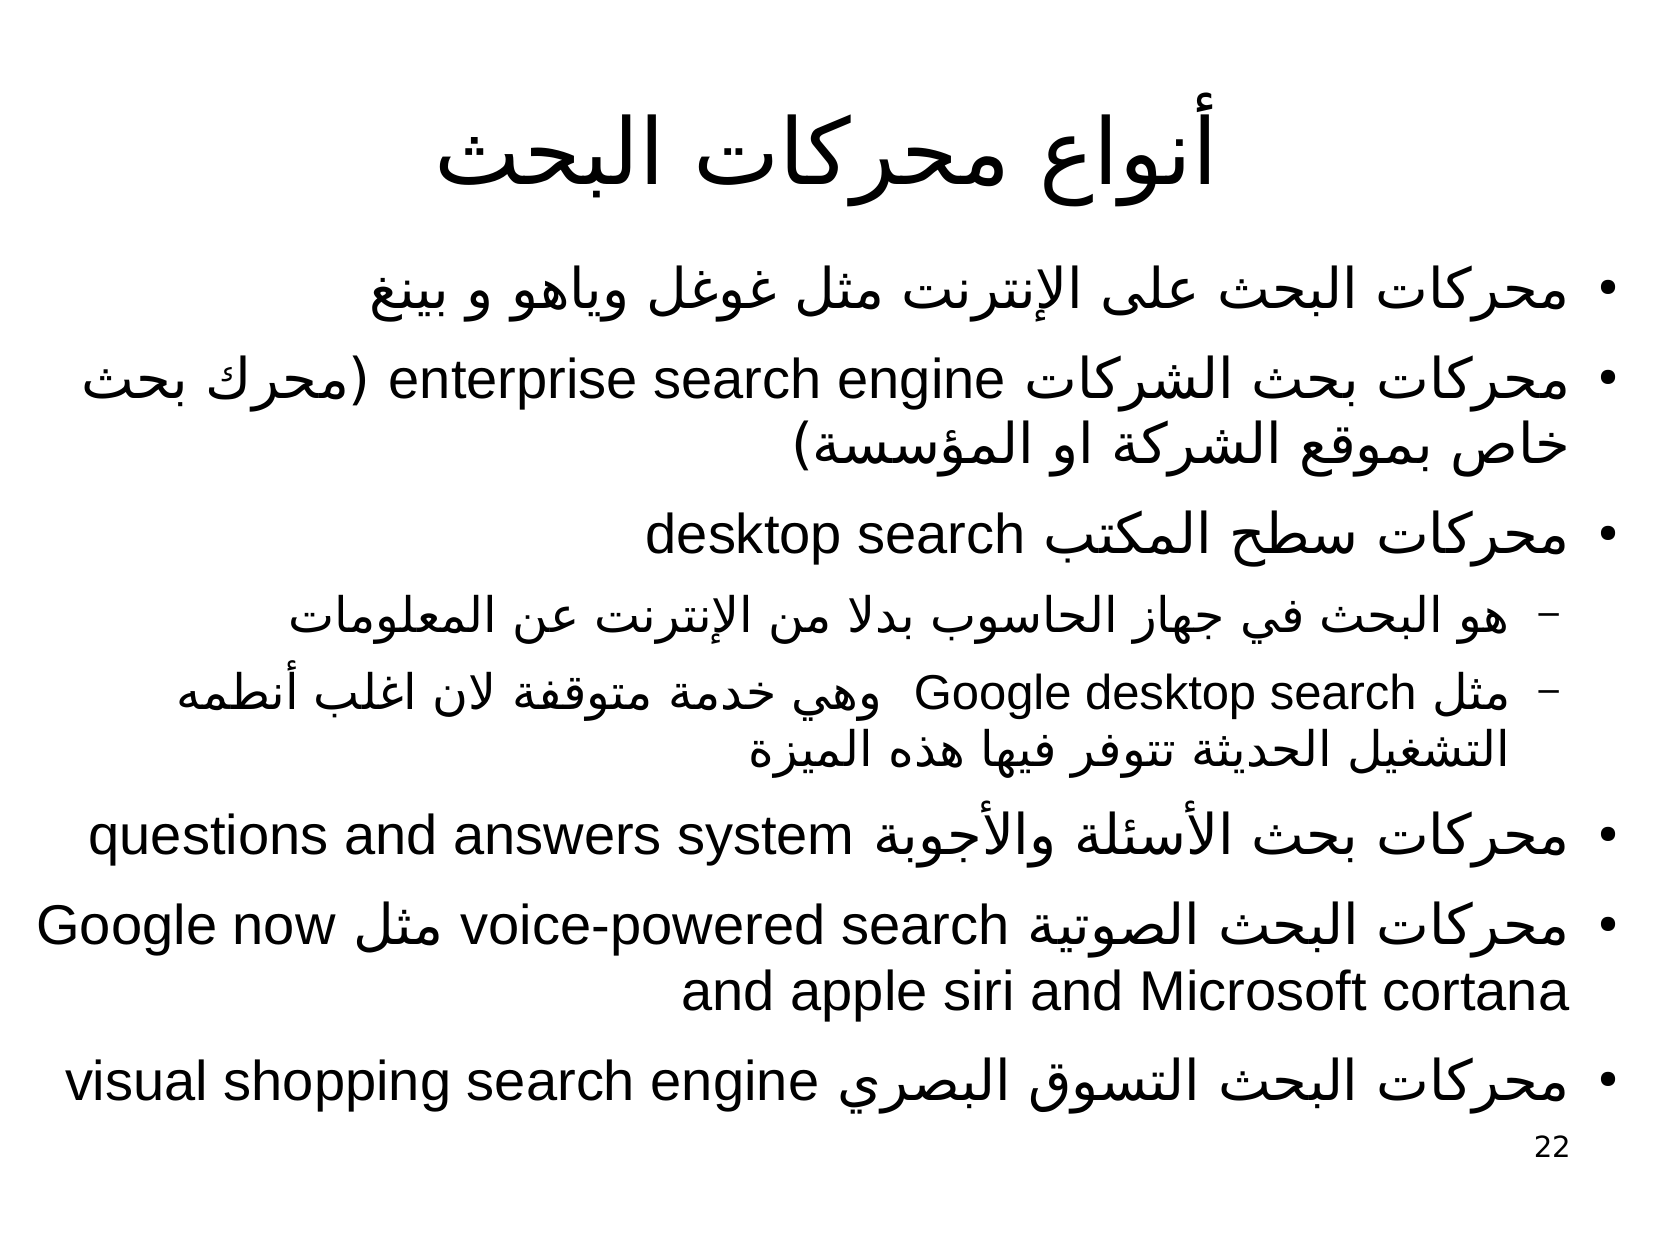

# أنواع محركات البحث
محركات البحث على الإنترنت مثل غوغل وياهو و بينغ
محركات بحث الشركات enterprise search engine (محرك بحث خاص بموقع الشركة او المؤسسة)
محركات سطح المكتب desktop search
هو البحث في جهاز الحاسوب بدلا من الإنترنت عن المعلومات
مثل Google desktop search وهي خدمة متوقفة لان اغلب أنطمه التشغيل الحديثة تتوفر فيها هذه الميزة
محركات بحث الأسئلة والأجوبة questions and answers system
محركات البحث الصوتية voice-powered search مثل Google now and apple siri and Microsoft cortana
محركات البحث التسوق البصري visual shopping search engine
22